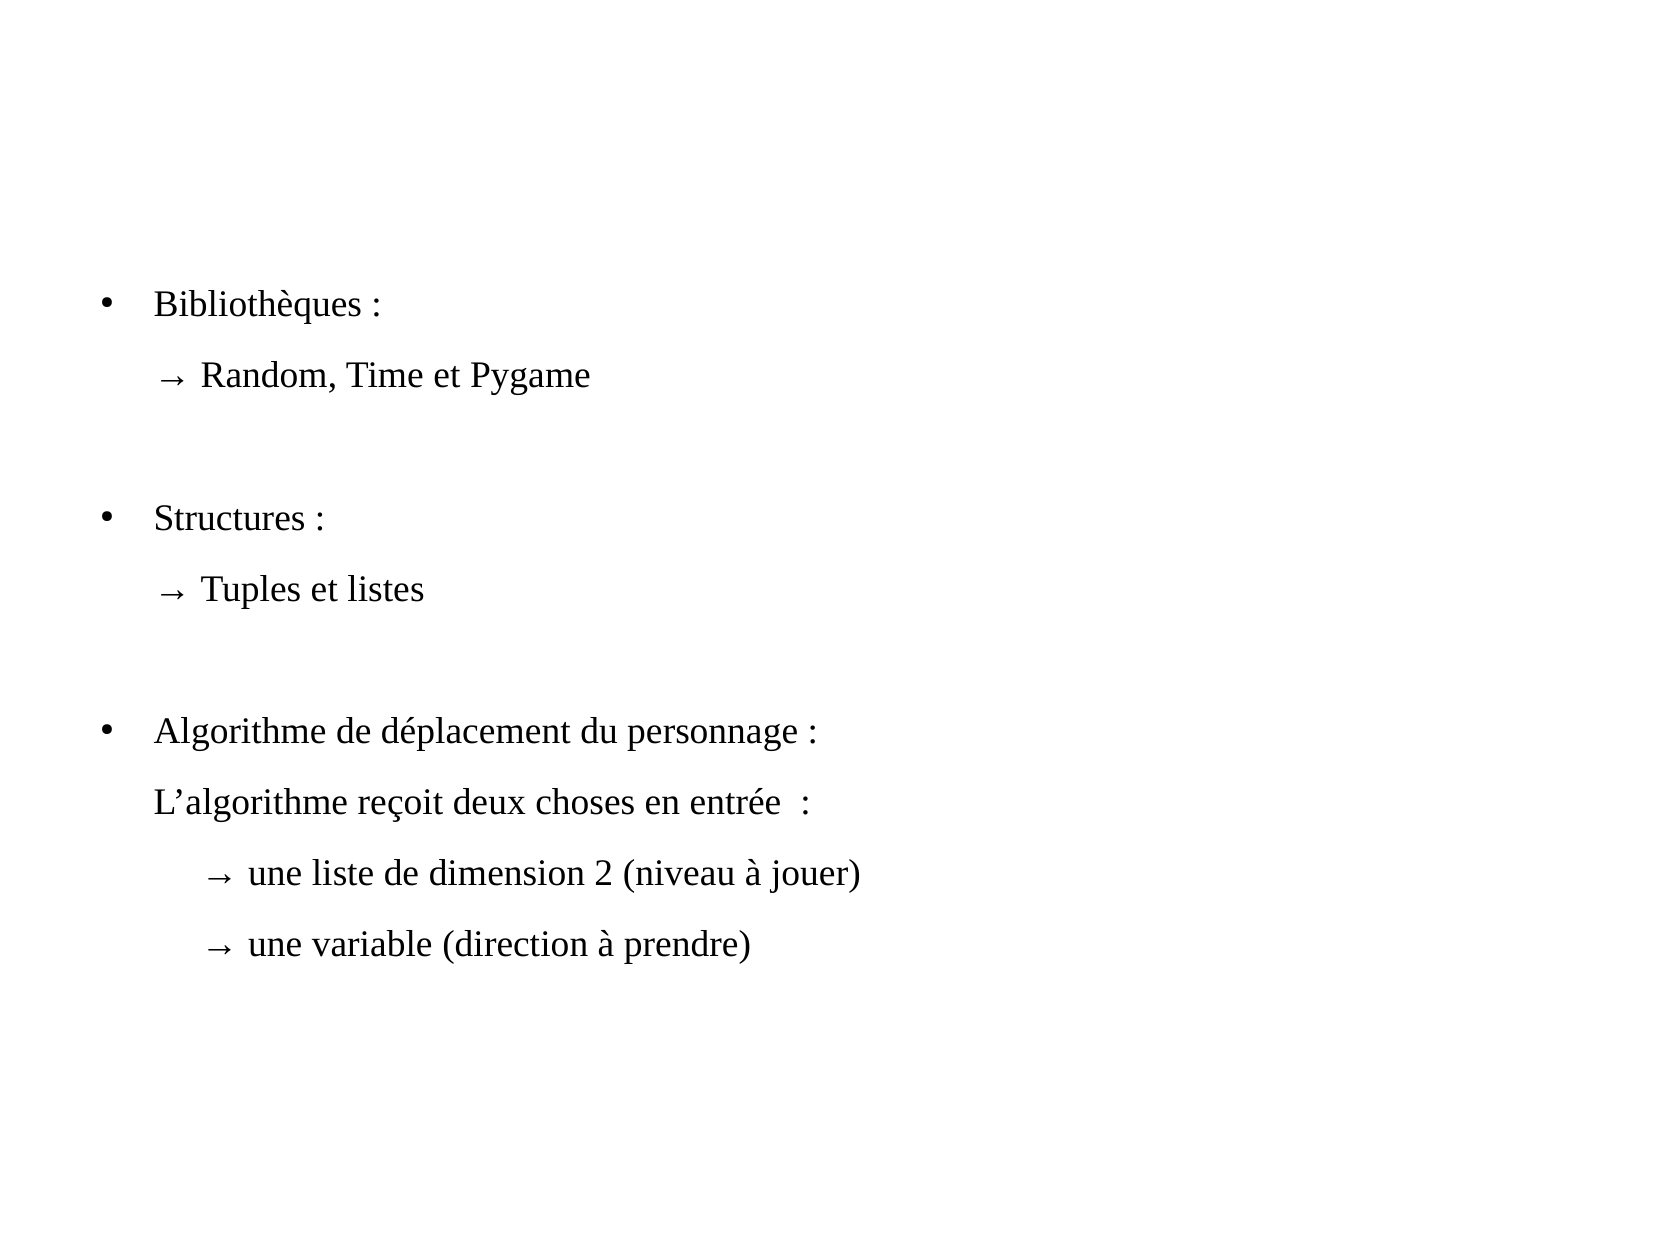

# Bibliothèques :
→ Random, Time et Pygame
Structures :
→ Tuples et listes
Algorithme de déplacement du personnage :
L’algorithme reçoit deux choses en entrée  :
 → une liste de dimension 2 (niveau à jouer)
 → une variable (direction à prendre)